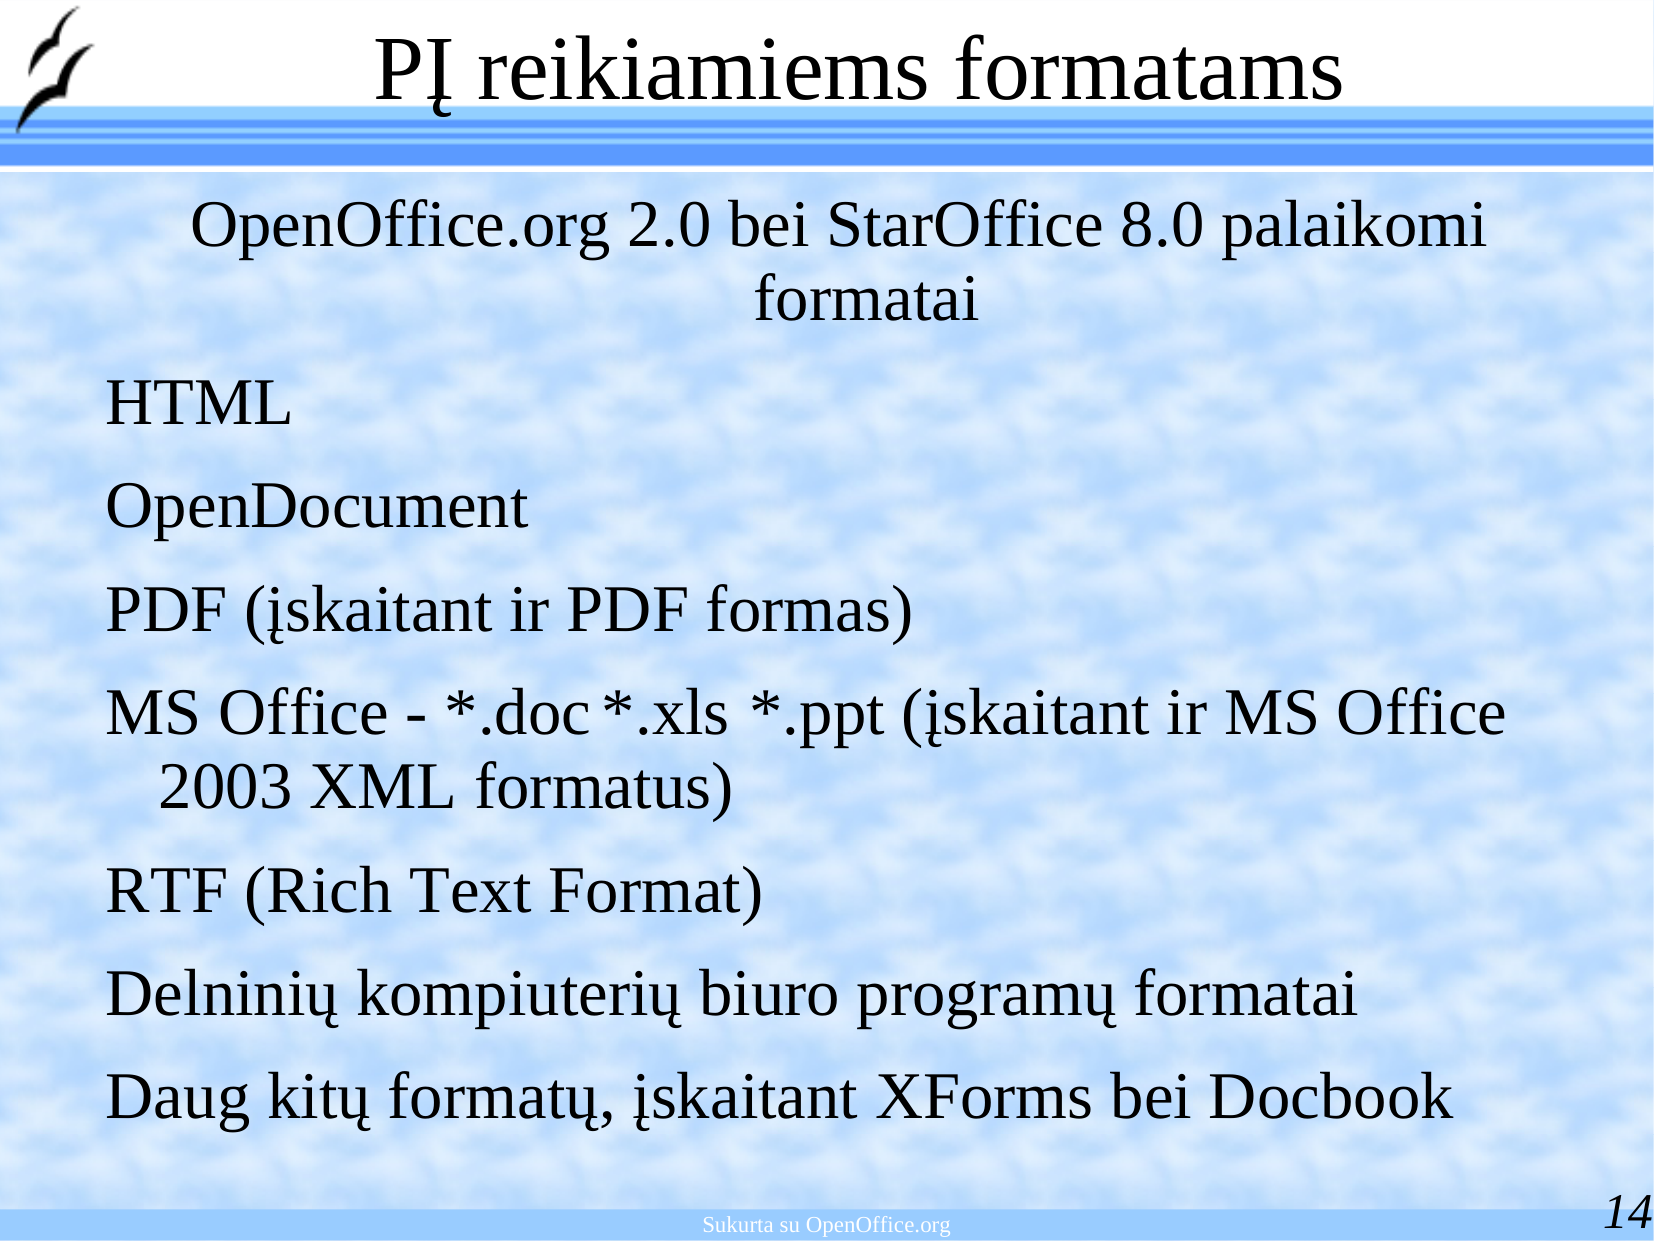

# PĮ reikiamiems formatams
OpenOffice.org 2.0 bei StarOffice 8.0 palaikomi formatai
HTML
OpenDocument
PDF (įskaitant ir PDF formas)
MS Office - *.doc	*.xls	*.ppt (įskaitant ir MS Office 2003 XML formatus)
RTF (Rich Text Format)
Delninių kompiuterių biuro programų formatai
Daug kitų formatų, įskaitant XForms bei Docbook